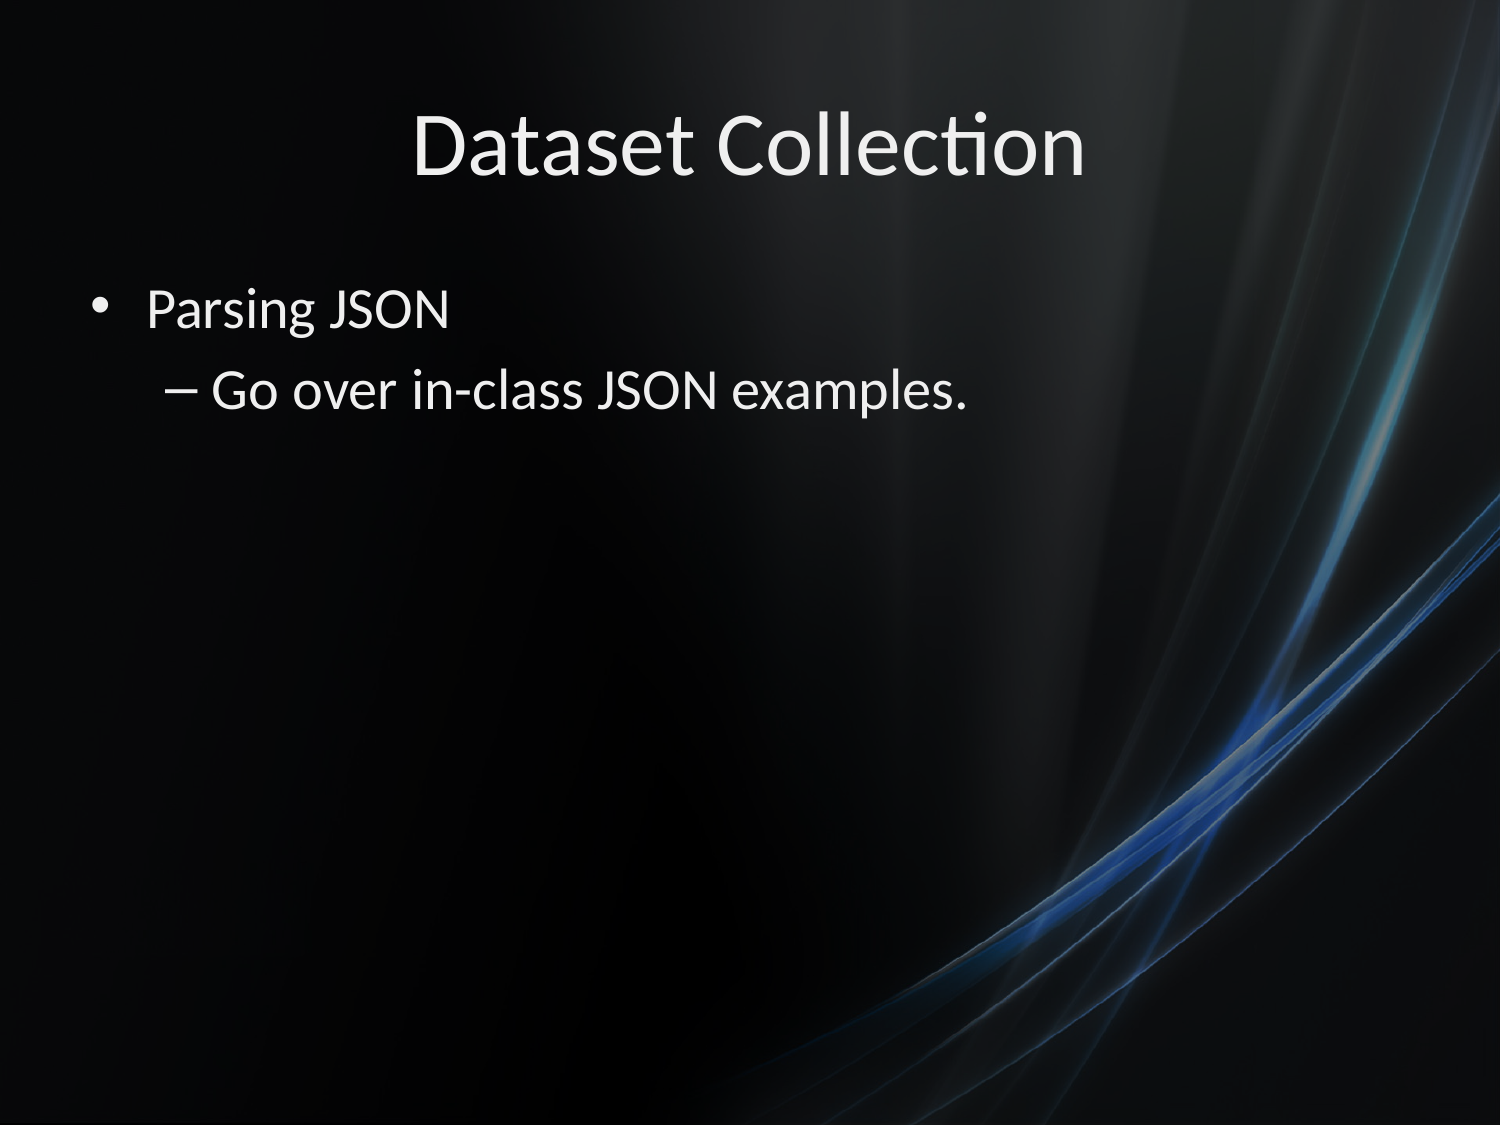

# Dataset Collection
Parsing JSON
Go over in-class JSON examples.